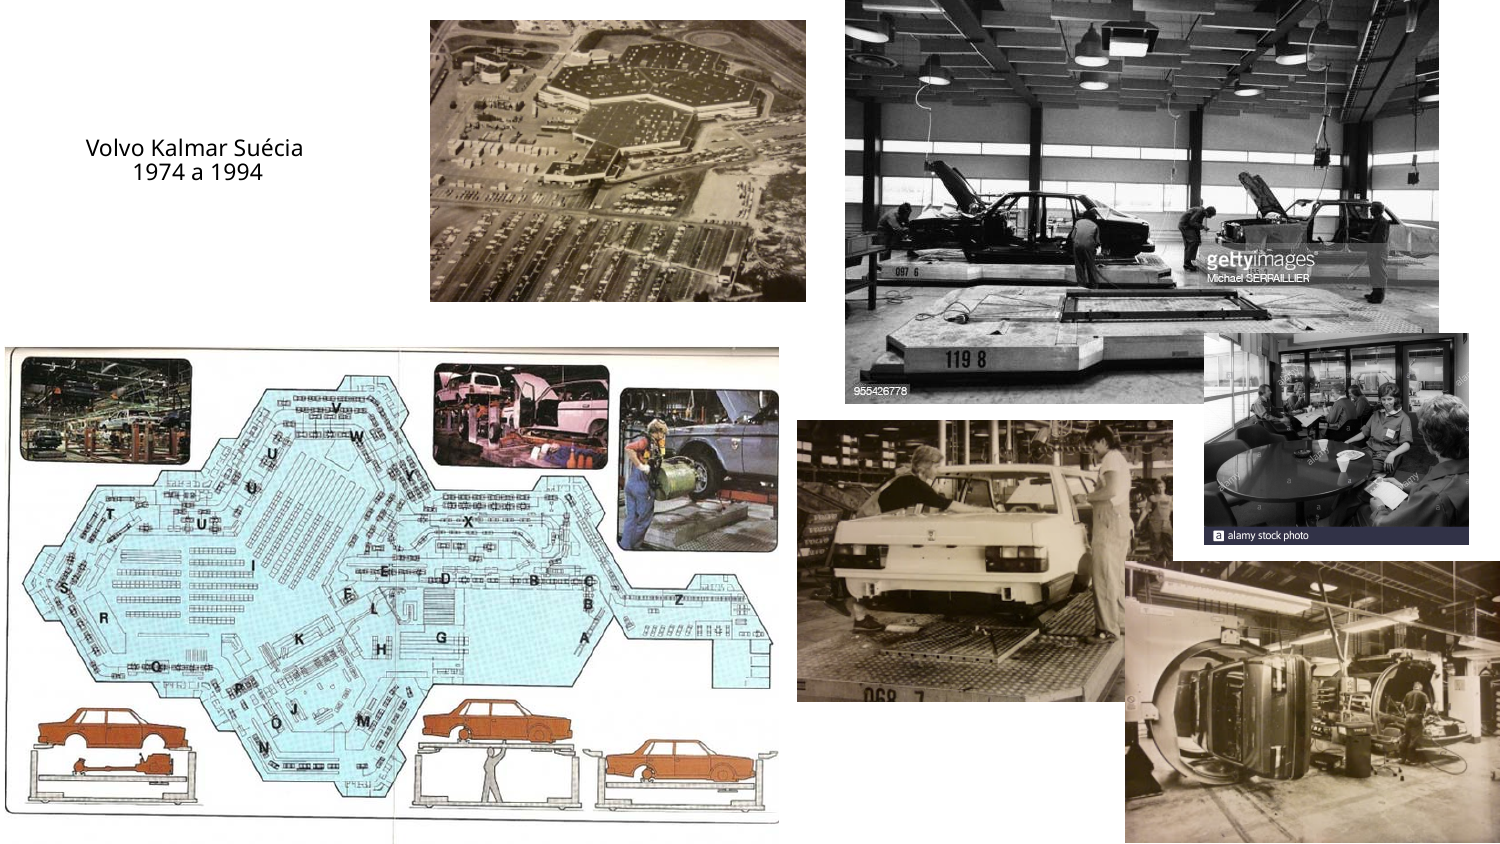

# Volvo Kalmar Suécia 1974 a 1994